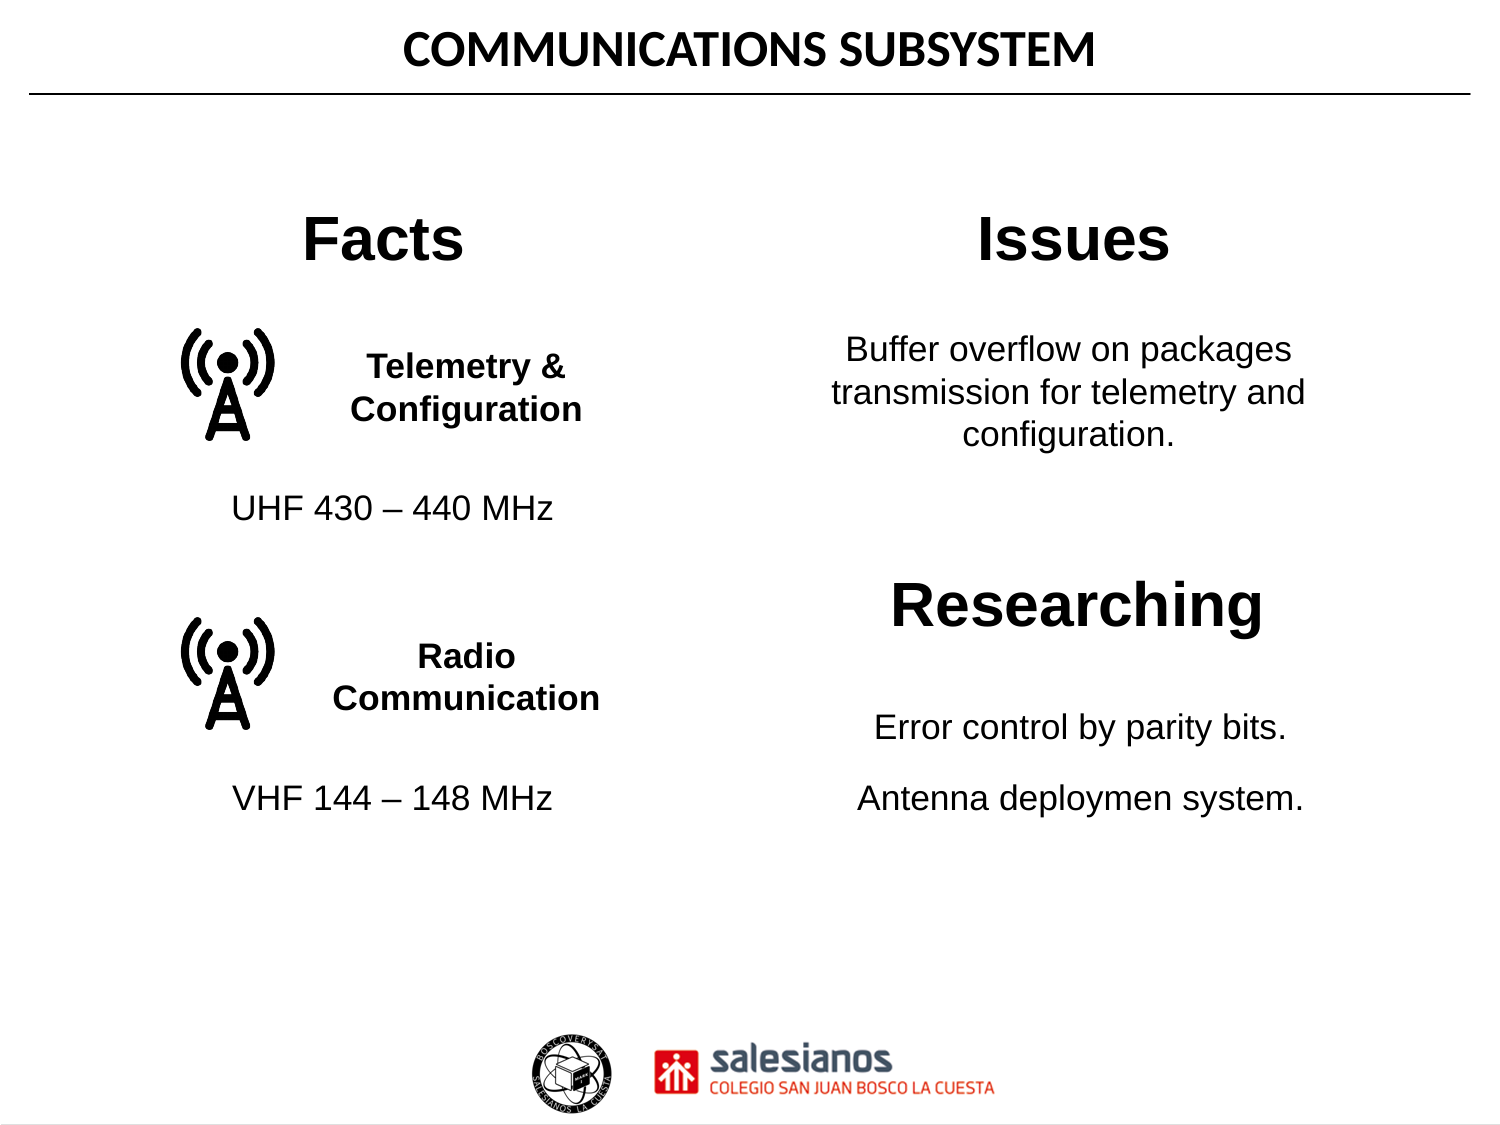

COMMUNICATIONS SUBSYSTEM
Facts
Issues
Buffer overflow on packages transmission for telemetry and configuration.
Telemetry & Configuration
UHF 430 – 440 MHz
Researching
Radio Communication
Error control by parity bits.
VHF 144 – 148 MHz
Antenna deploymen system.